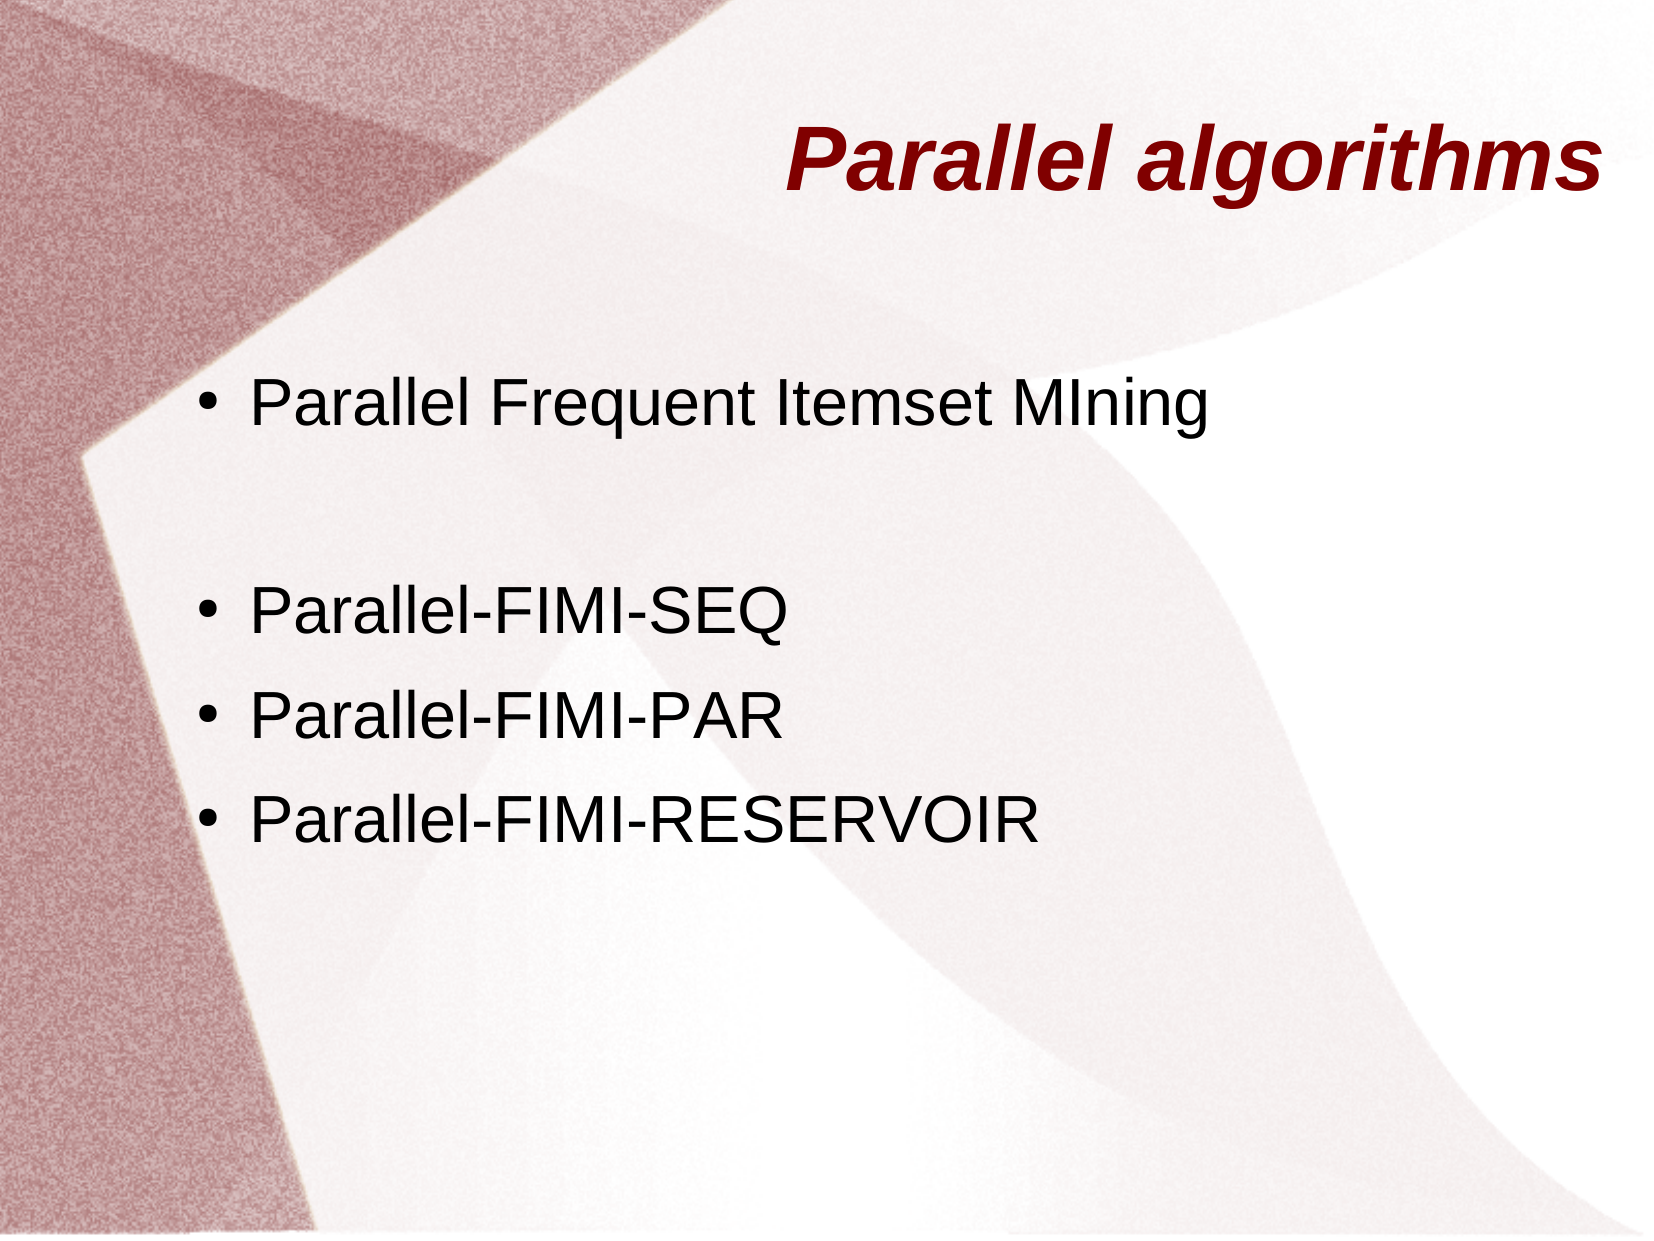

# Parallel algorithms
Parallel Frequent Itemset MIning
Parallel-FIMI-SEQ
Parallel-FIMI-PAR
Parallel-FIMI-RESERVOIR